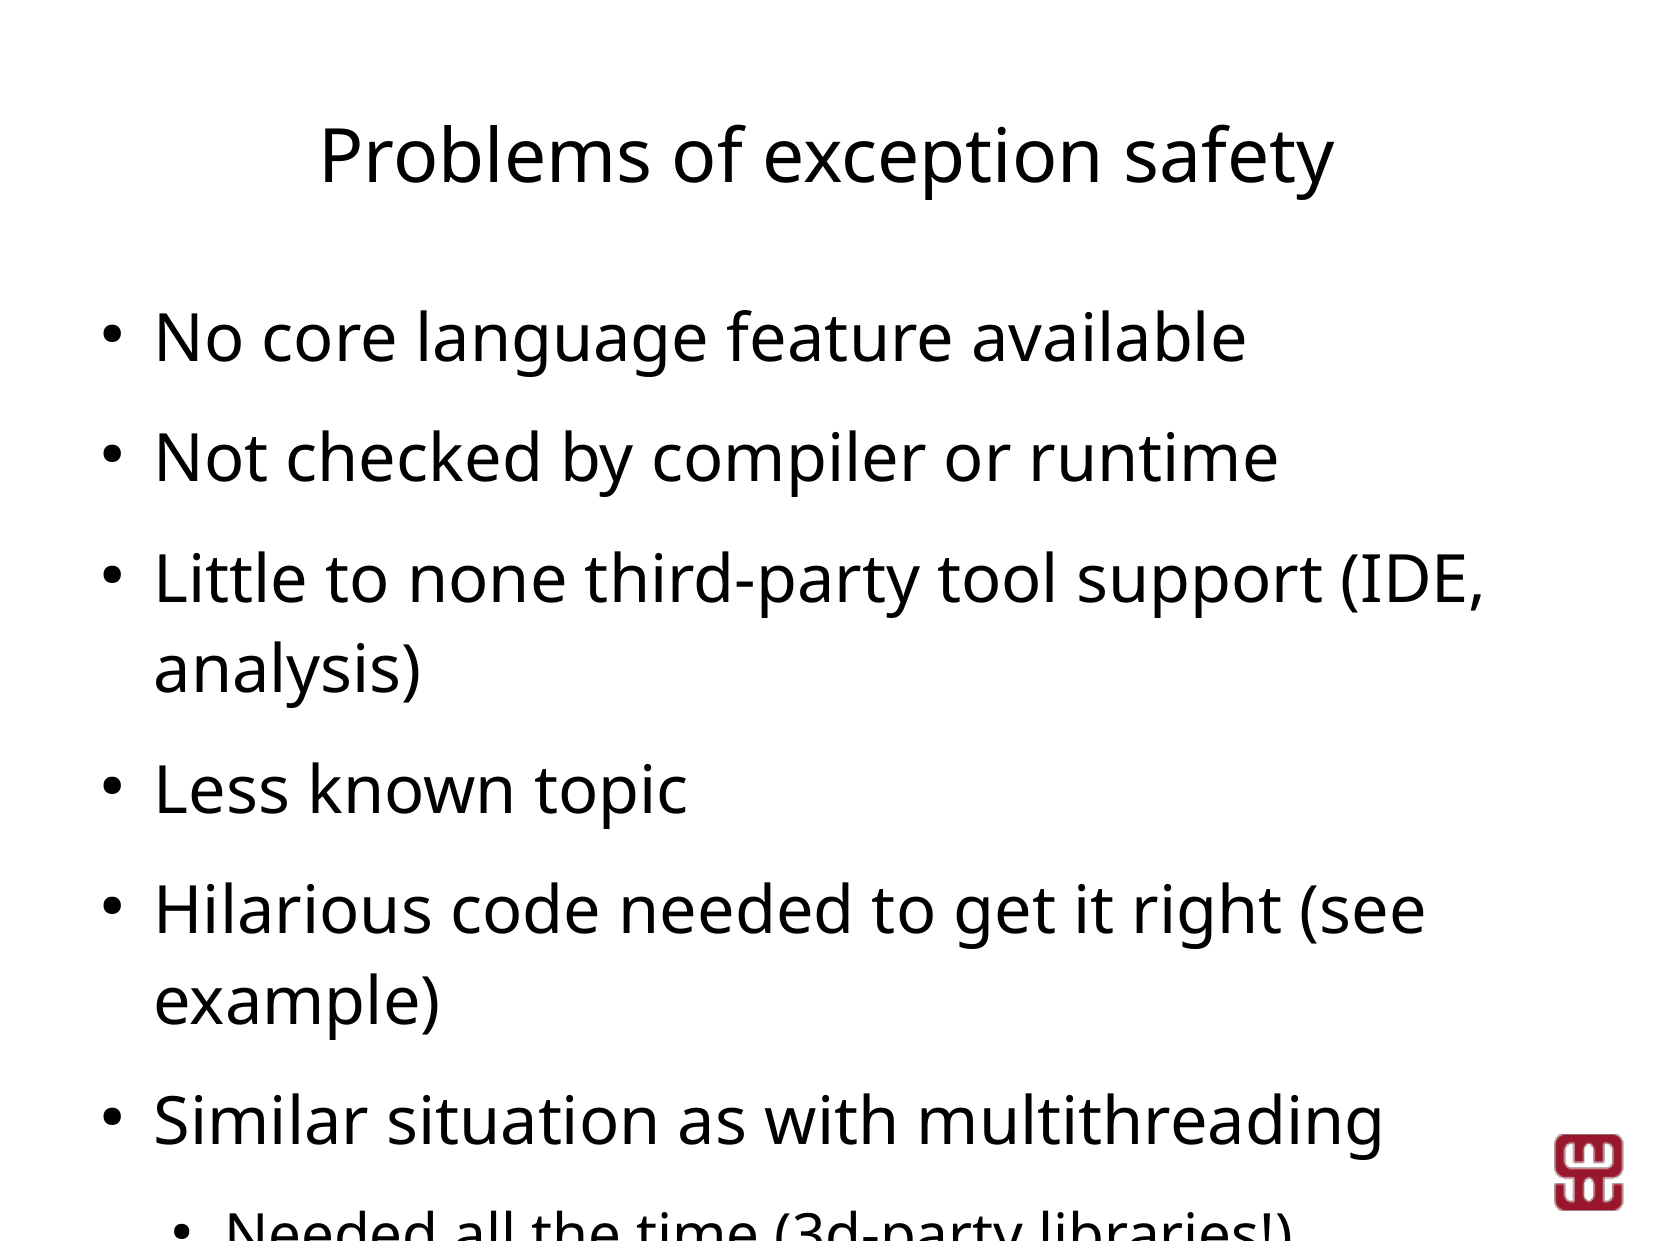

# Problems of exception safety
No core language feature available
Not checked by compiler or runtime
Little to none third-party tool support (IDE, analysis)
Less known topic
Hilarious code needed to get it right (see example)
Similar situation as with multithreading
Needed all the time (3d-party libraries!)
Difficult to get right
Without proper tooling